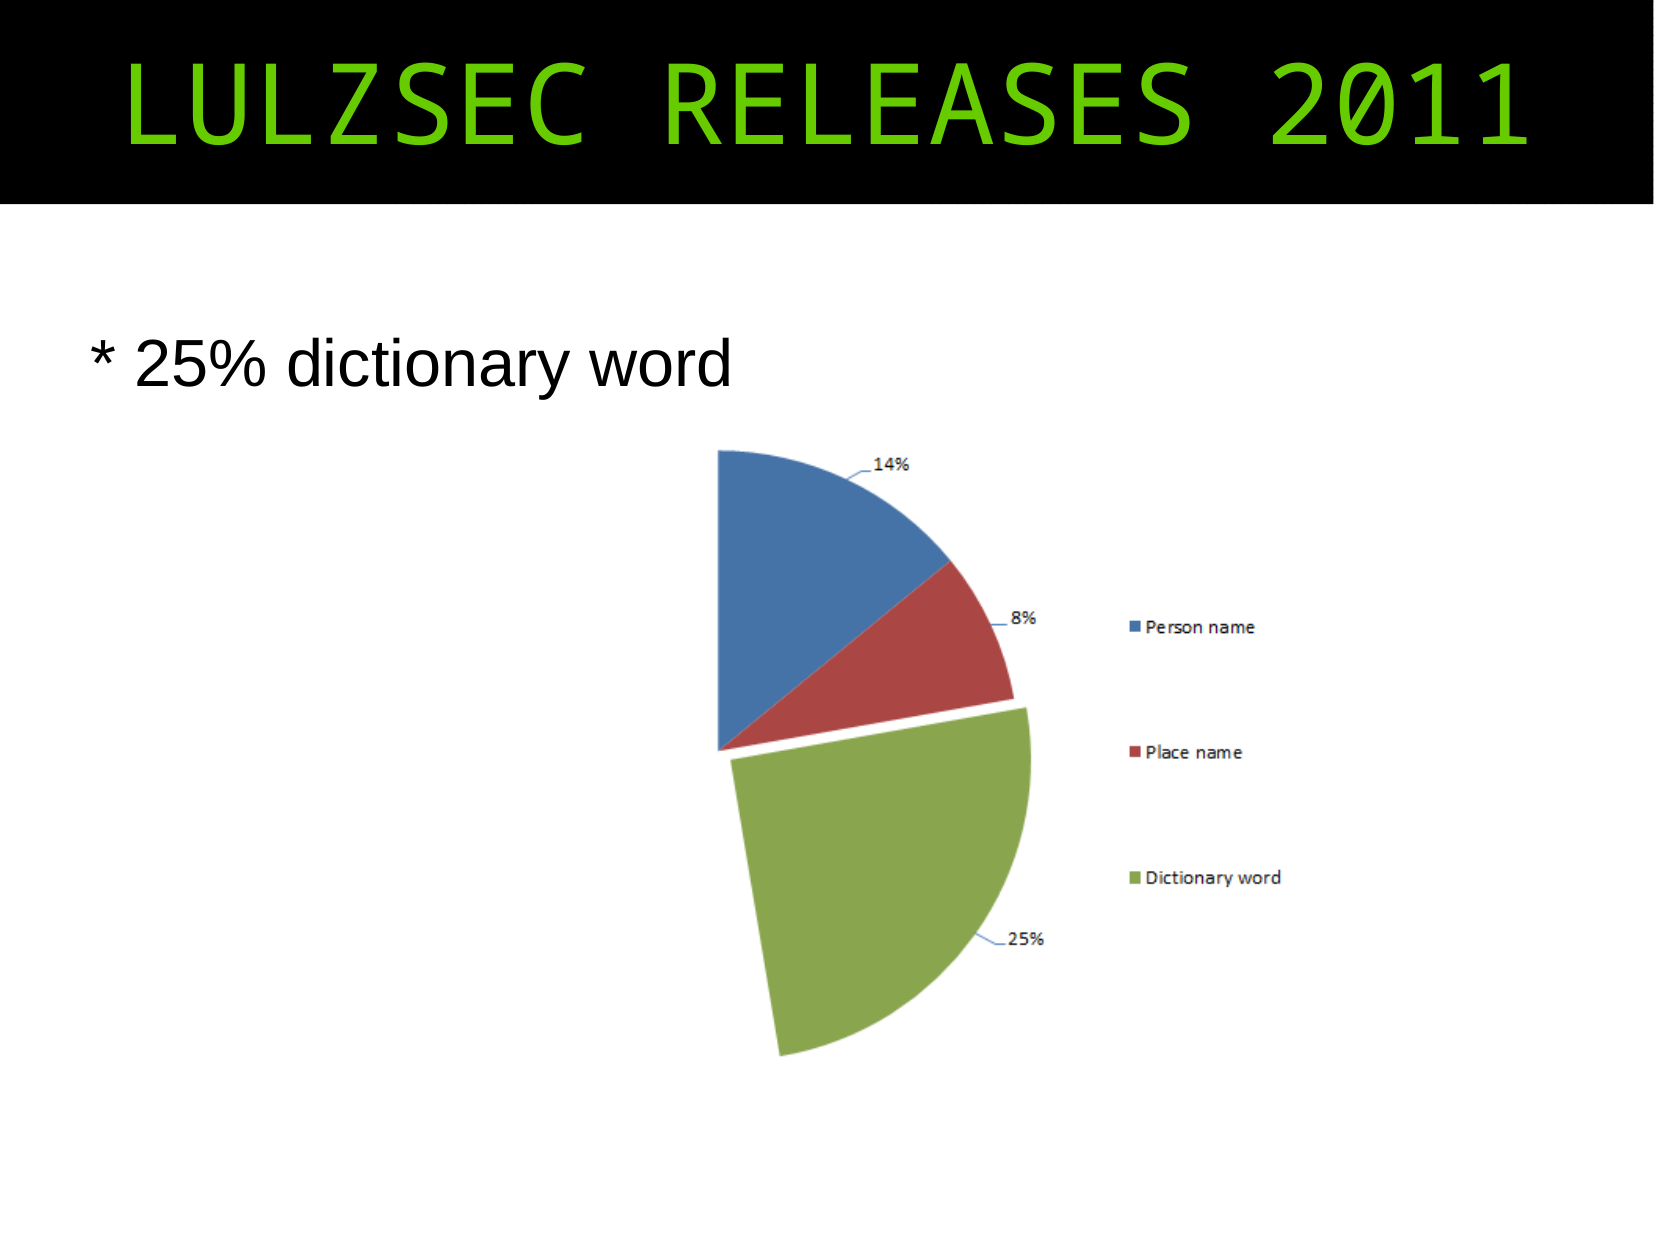

# LULZSEC RELEASES 2011
* 25% dictionary word